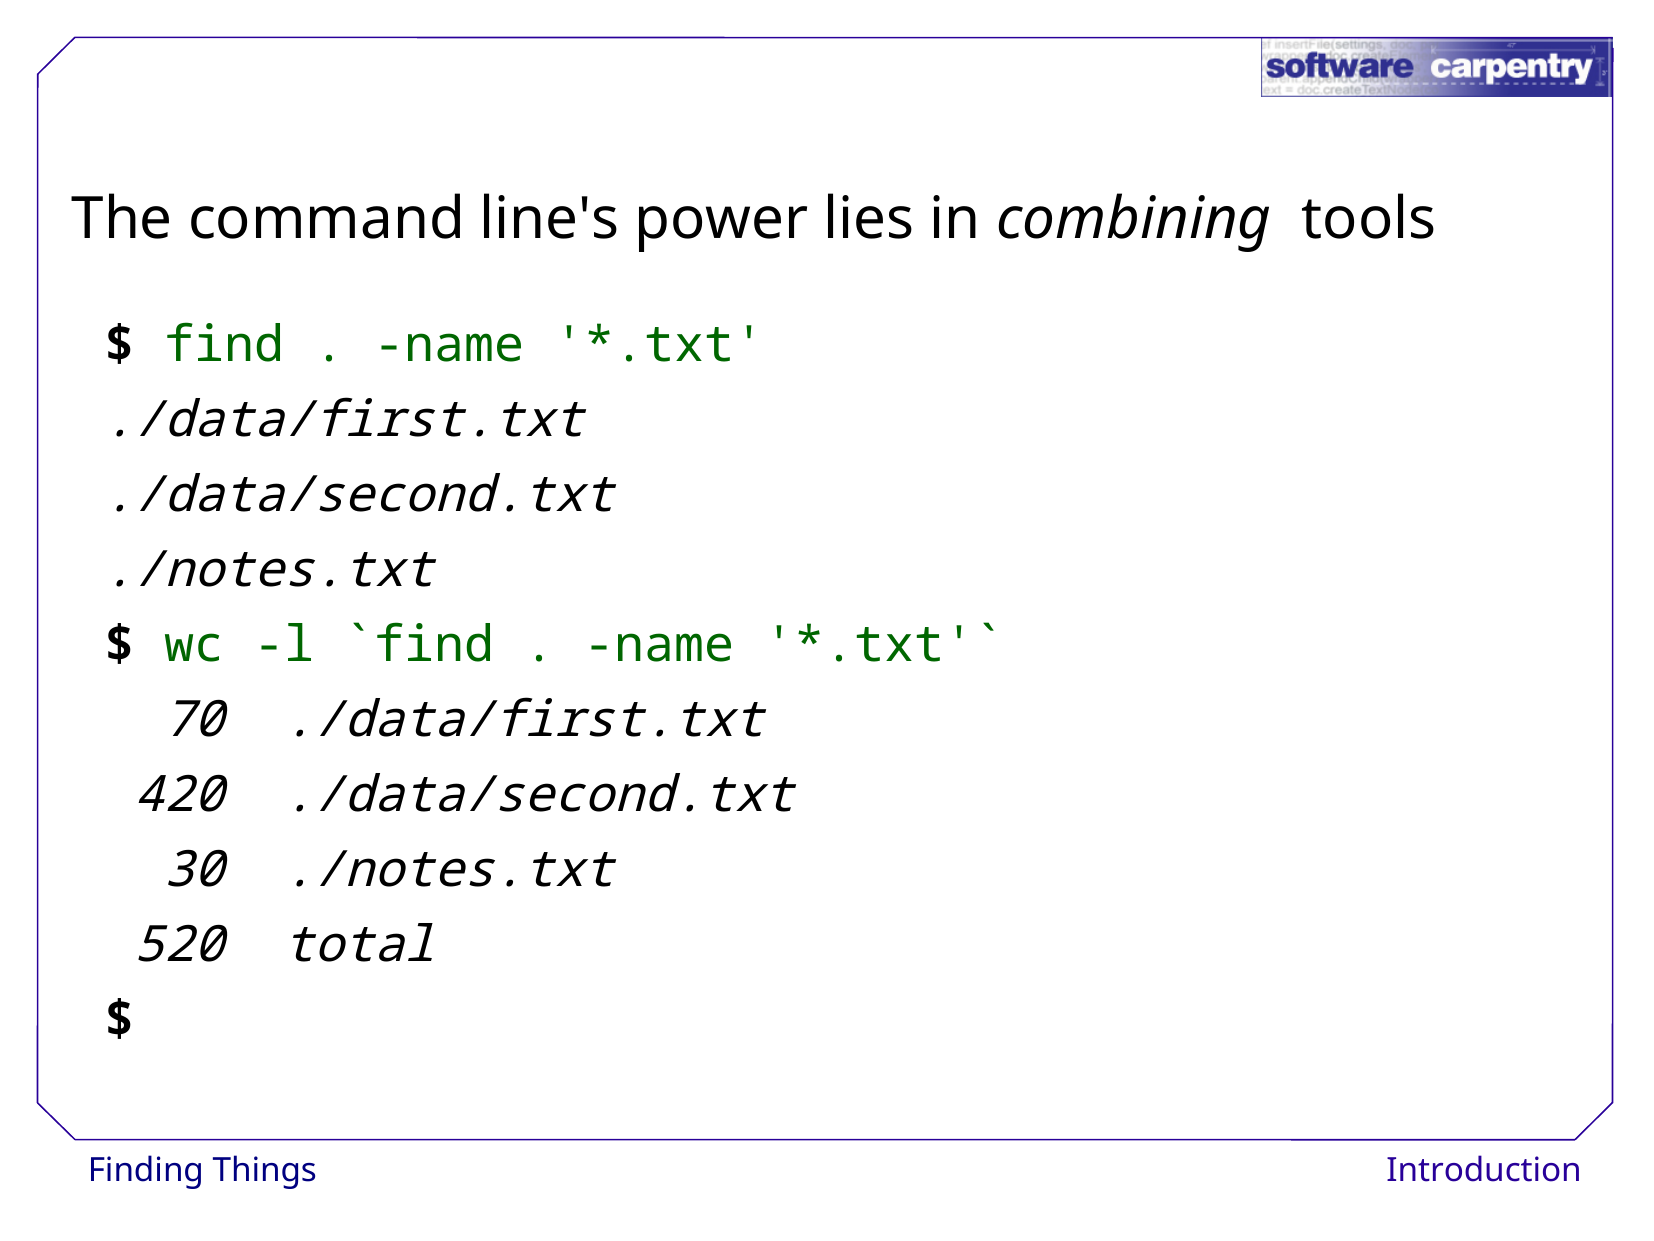

The command line's power lies in combining tools
$ find . -name '*.txt'
./data/first.txt
./data/second.txt
./notes.txt
$ wc -l `find . -name '*.txt'`
 70 ./data/first.txt
 420 ./data/second.txt
 30 ./notes.txt
 520 total
$